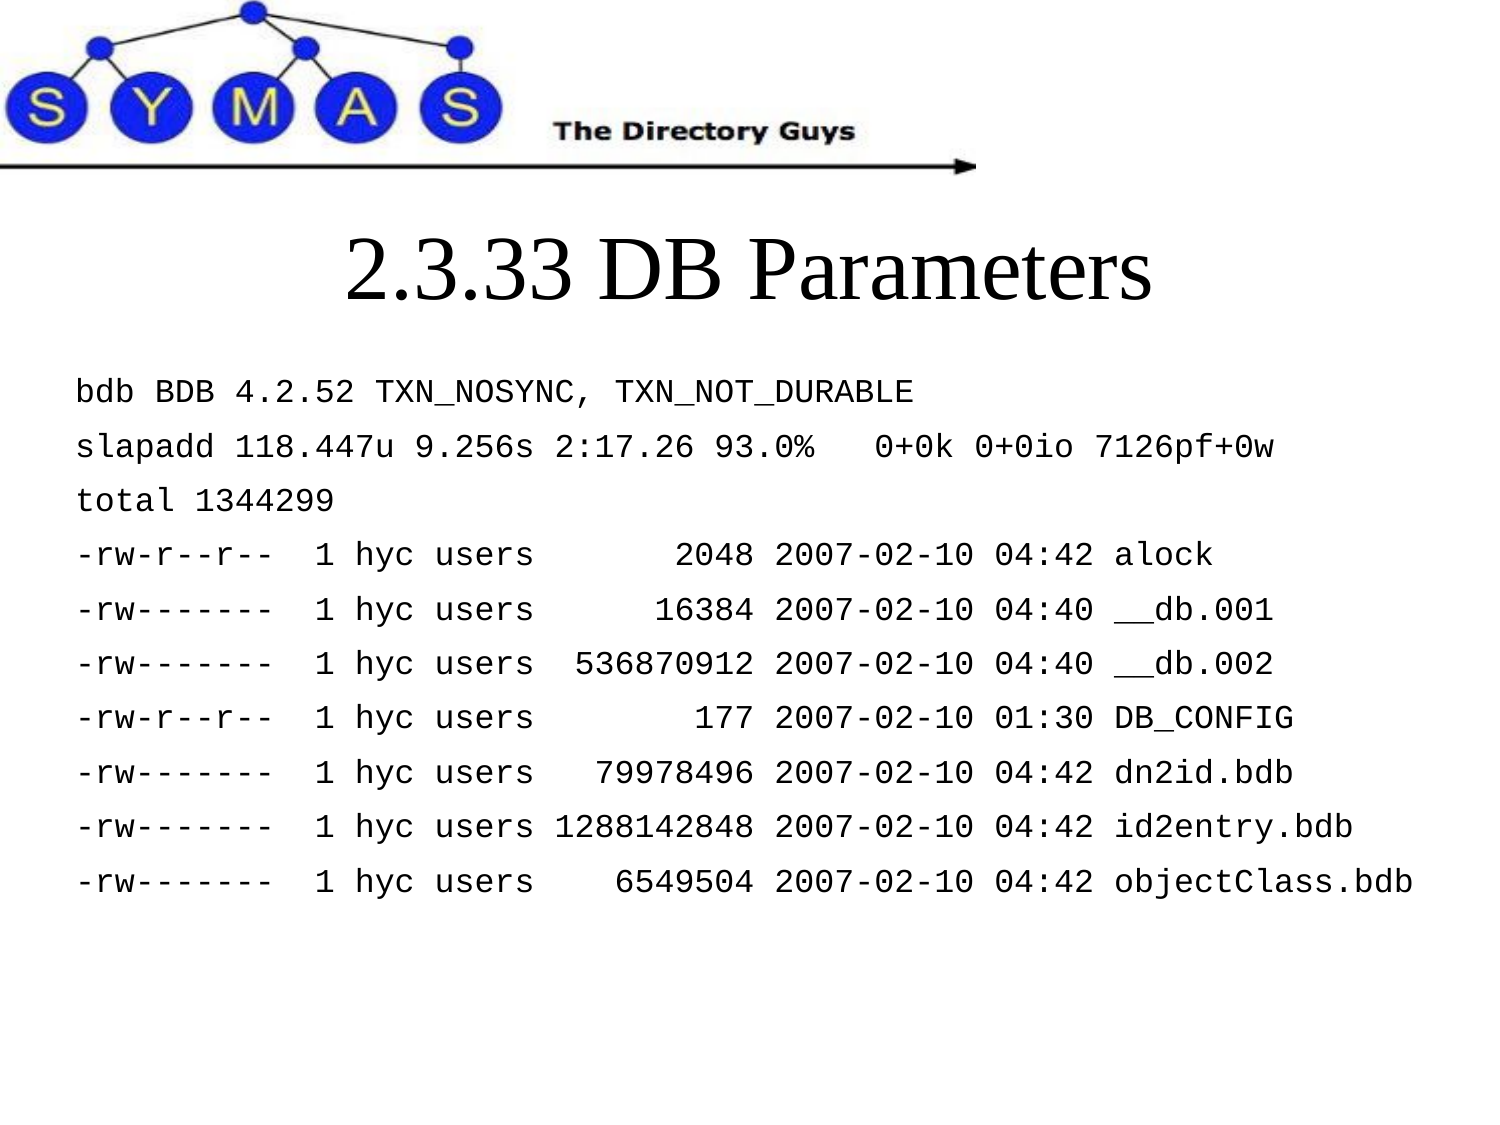

# 2.3.33 DB Parameters
bdb BDB 4.2.52 TXN_NOSYNC, TXN_NOT_DURABLE
slapadd 118.447u 9.256s 2:17.26 93.0% 0+0k 0+0io 7126pf+0w
total 1344299
-rw-r--r-- 1 hyc users 2048 2007-02-10 04:42 alock
-rw------- 1 hyc users 16384 2007-02-10 04:40 __db.001
-rw------- 1 hyc users 536870912 2007-02-10 04:40 __db.002
-rw-r--r-- 1 hyc users 177 2007-02-10 01:30 DB_CONFIG
-rw------- 1 hyc users 79978496 2007-02-10 04:42 dn2id.bdb
-rw------- 1 hyc users 1288142848 2007-02-10 04:42 id2entry.bdb
-rw------- 1 hyc users 6549504 2007-02-10 04:42 objectClass.bdb